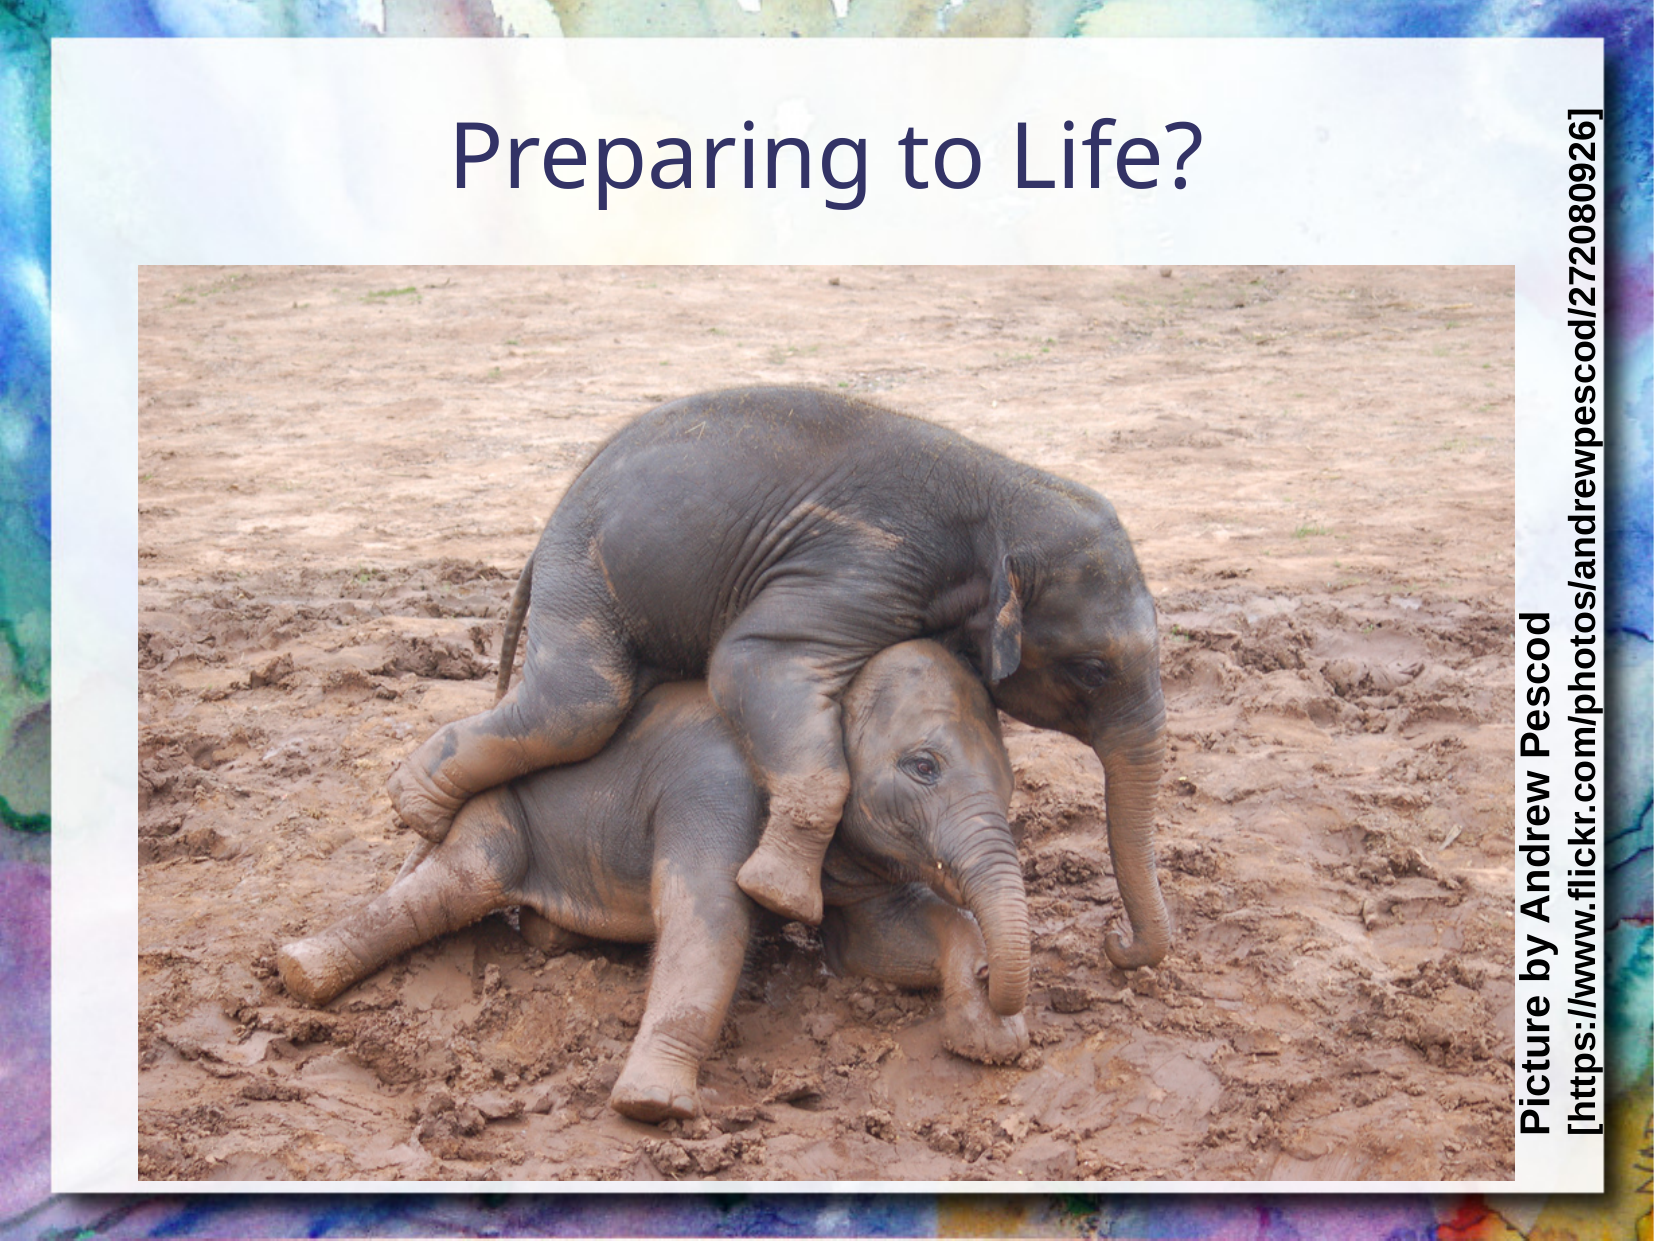

# Preparing to Life?
Picture by Andrew Pescod
[https://www.flickr.com/photos/andrewpescod/272080926]